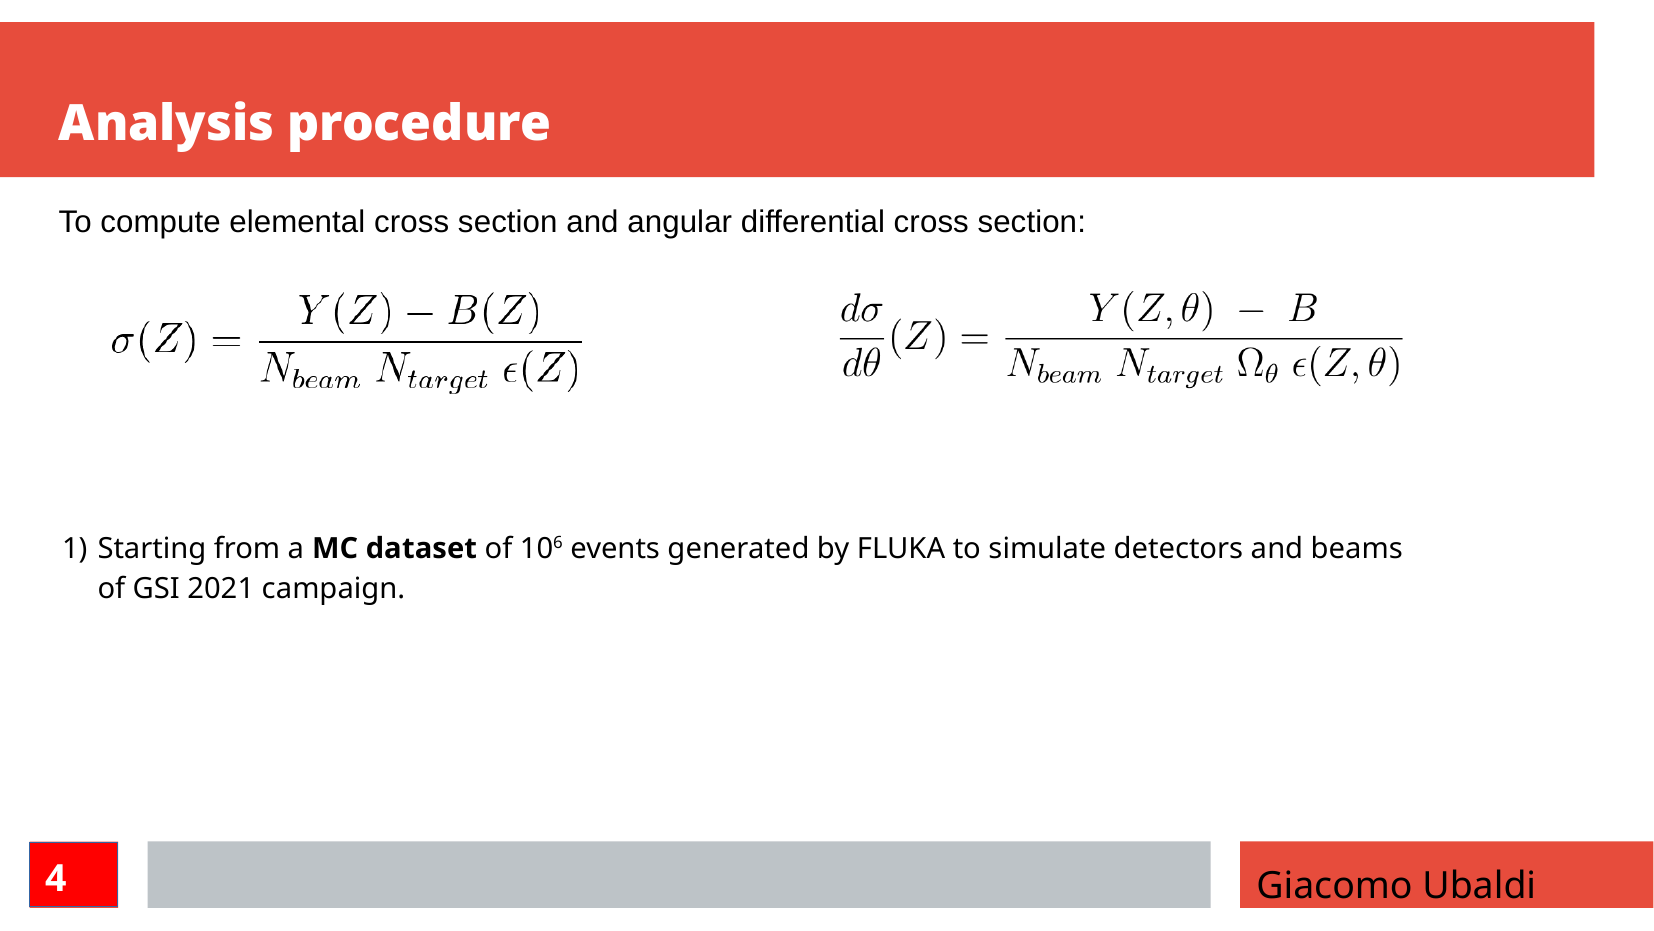

# Analysis procedure
To compute elemental cross section and angular differential cross section:
Starting from a MC dataset of 106 events generated by FLUKA to simulate detectors and beams
of GSI 2021 campaign.
11
4
Giacomo Ubaldi